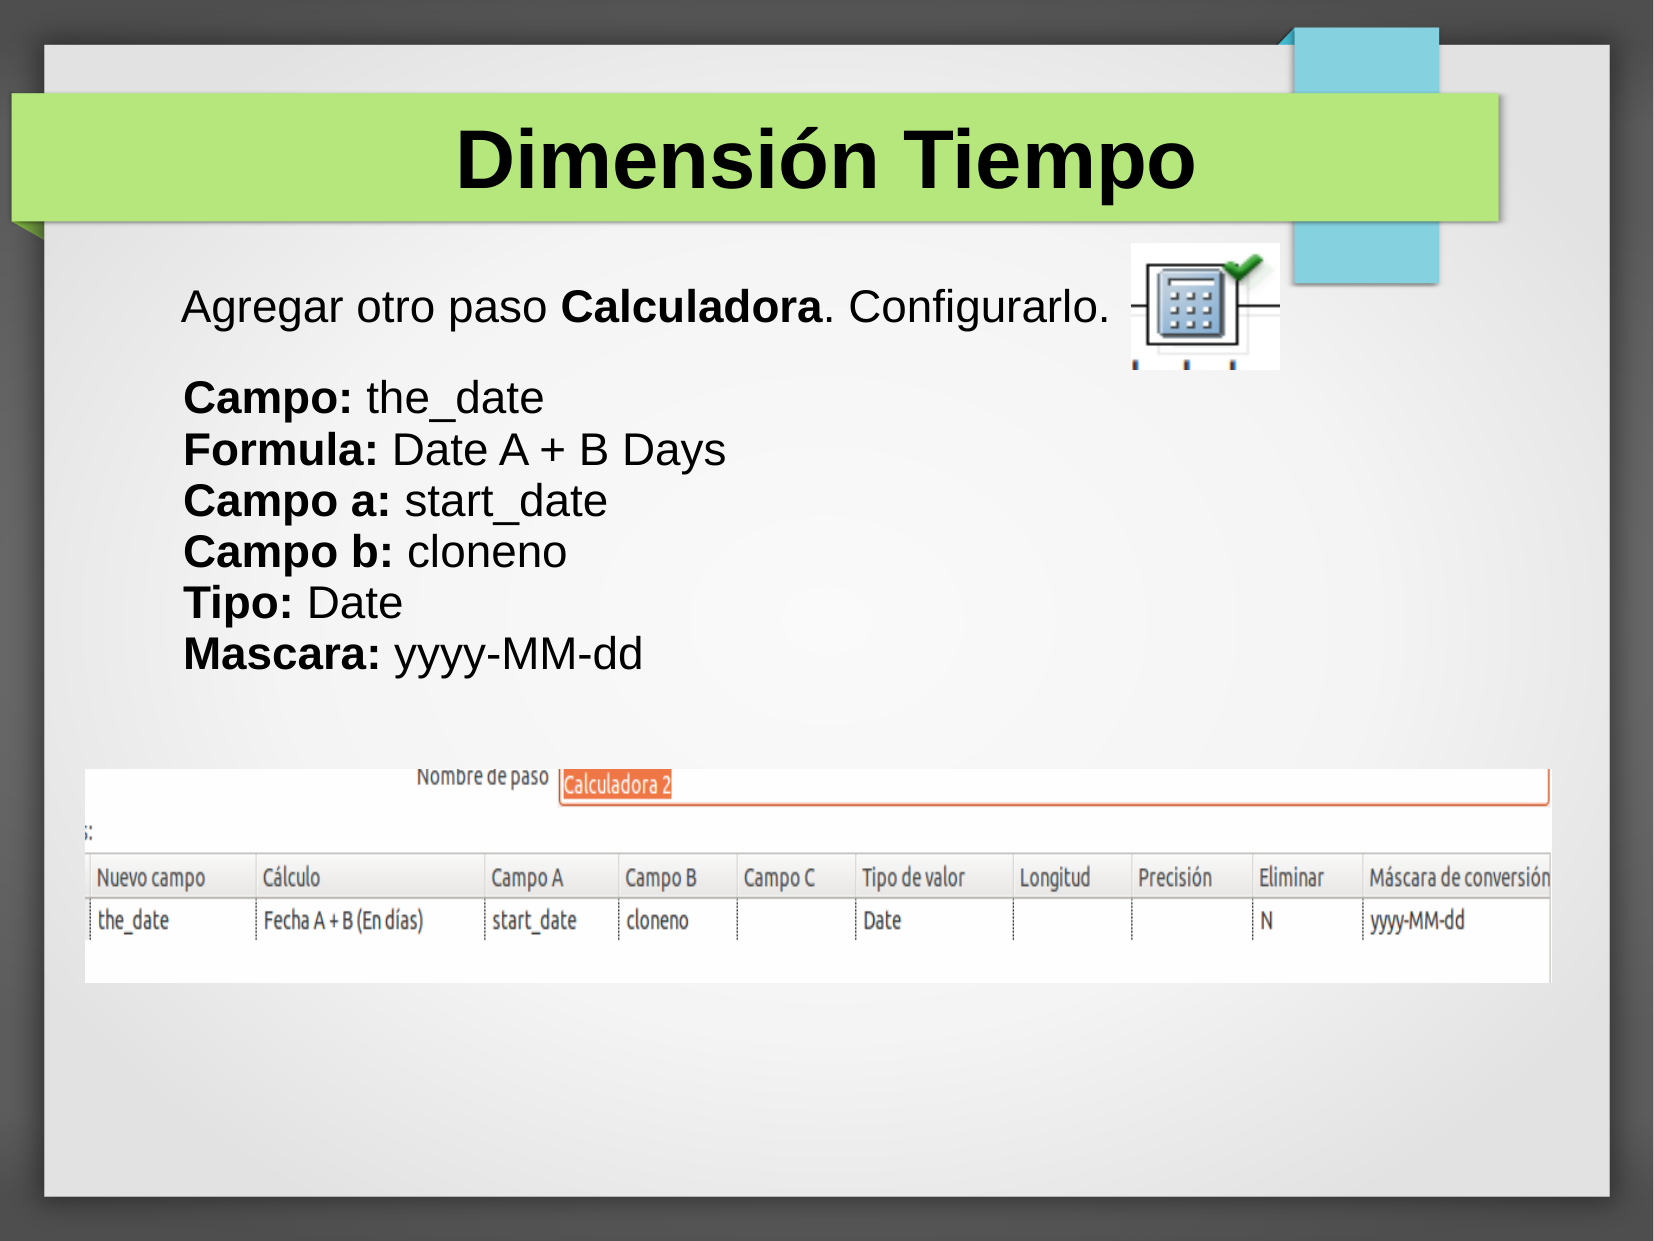

# Dimensión Tiempo
Agregar otro paso Calculadora. Configurarlo.
Campo: the_date
Formula: Date A + B Days
Campo a: start_date
Campo b: cloneno
Tipo: Date
Mascara: yyyy-MM-dd